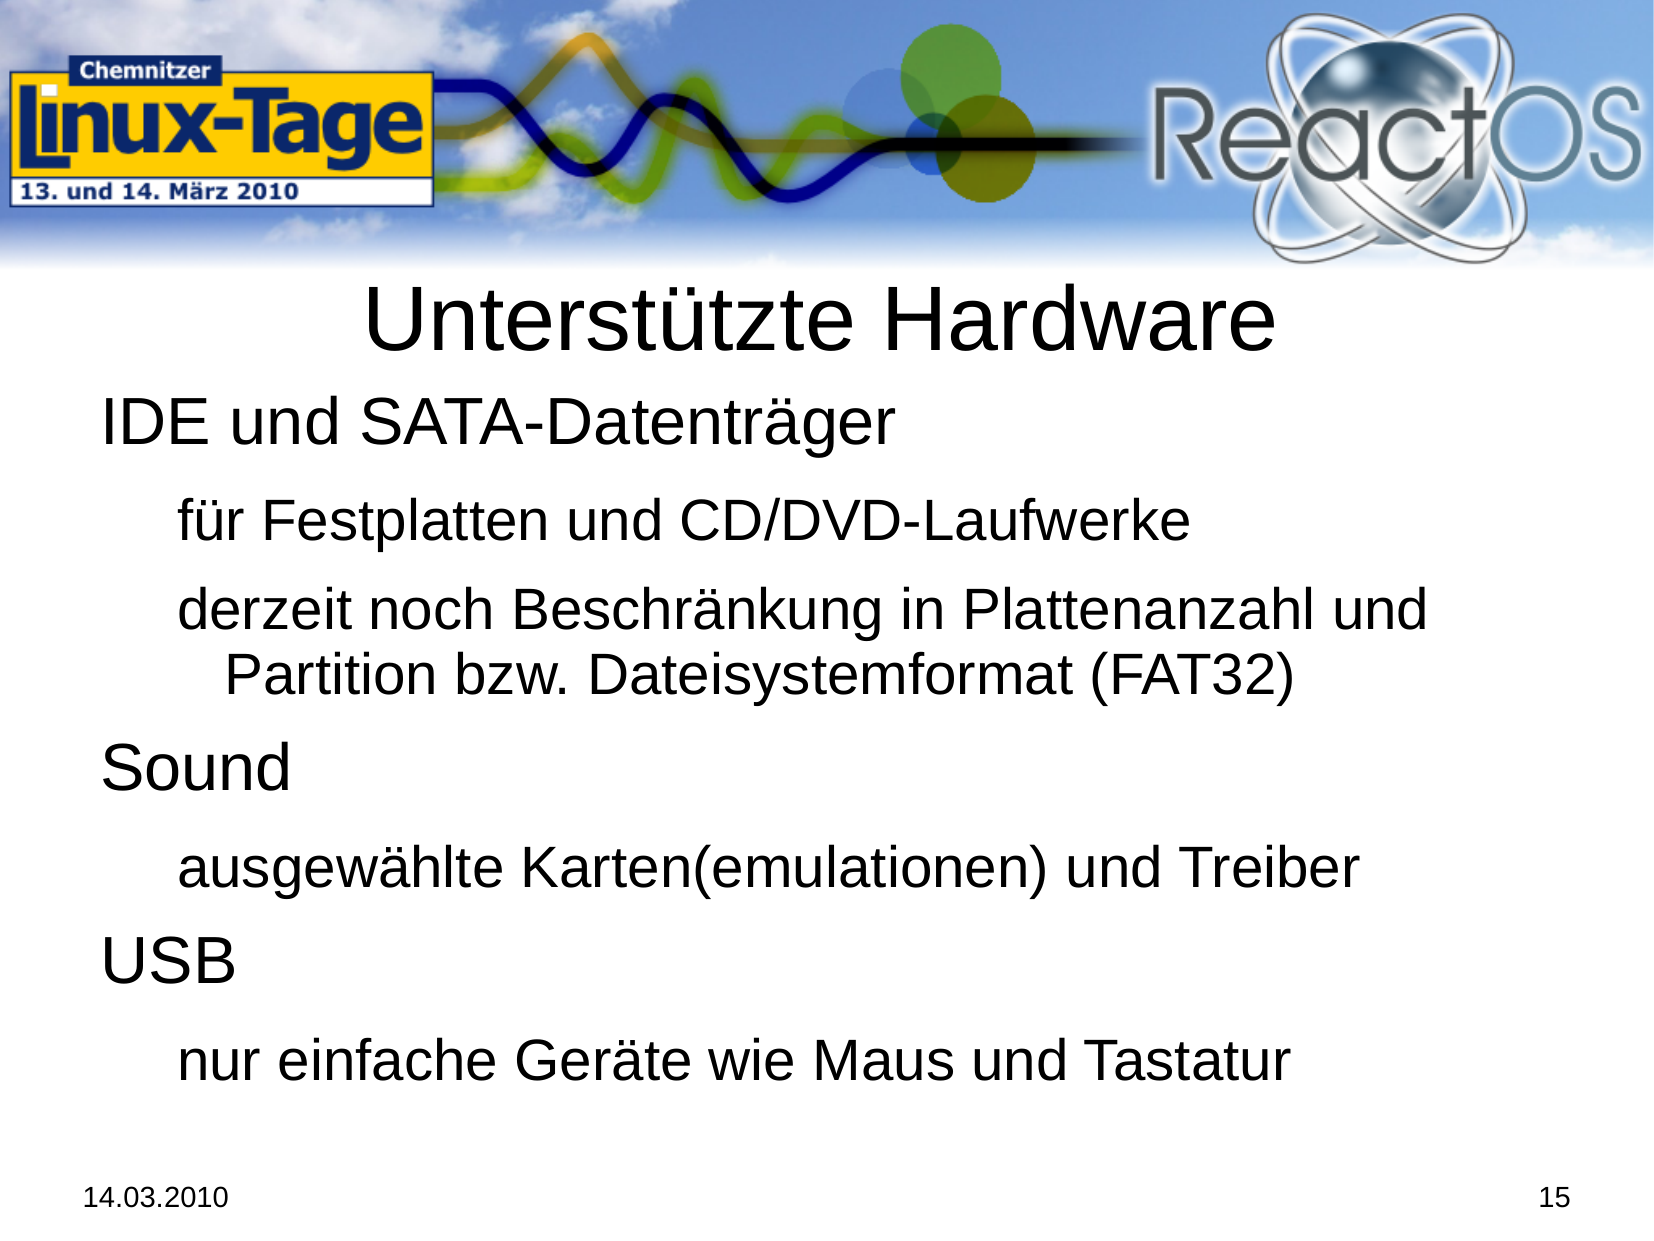

# Unterstützte Hardware
IDE und SATA-Datenträger
für Festplatten und CD/DVD-Laufwerke
derzeit noch Beschränkung in Plattenanzahl und Partition bzw. Dateisystemformat (FAT32)
Sound
ausgewählte Karten(emulationen) und Treiber
USB
nur einfache Geräte wie Maus und Tastatur
14.03.2010
15